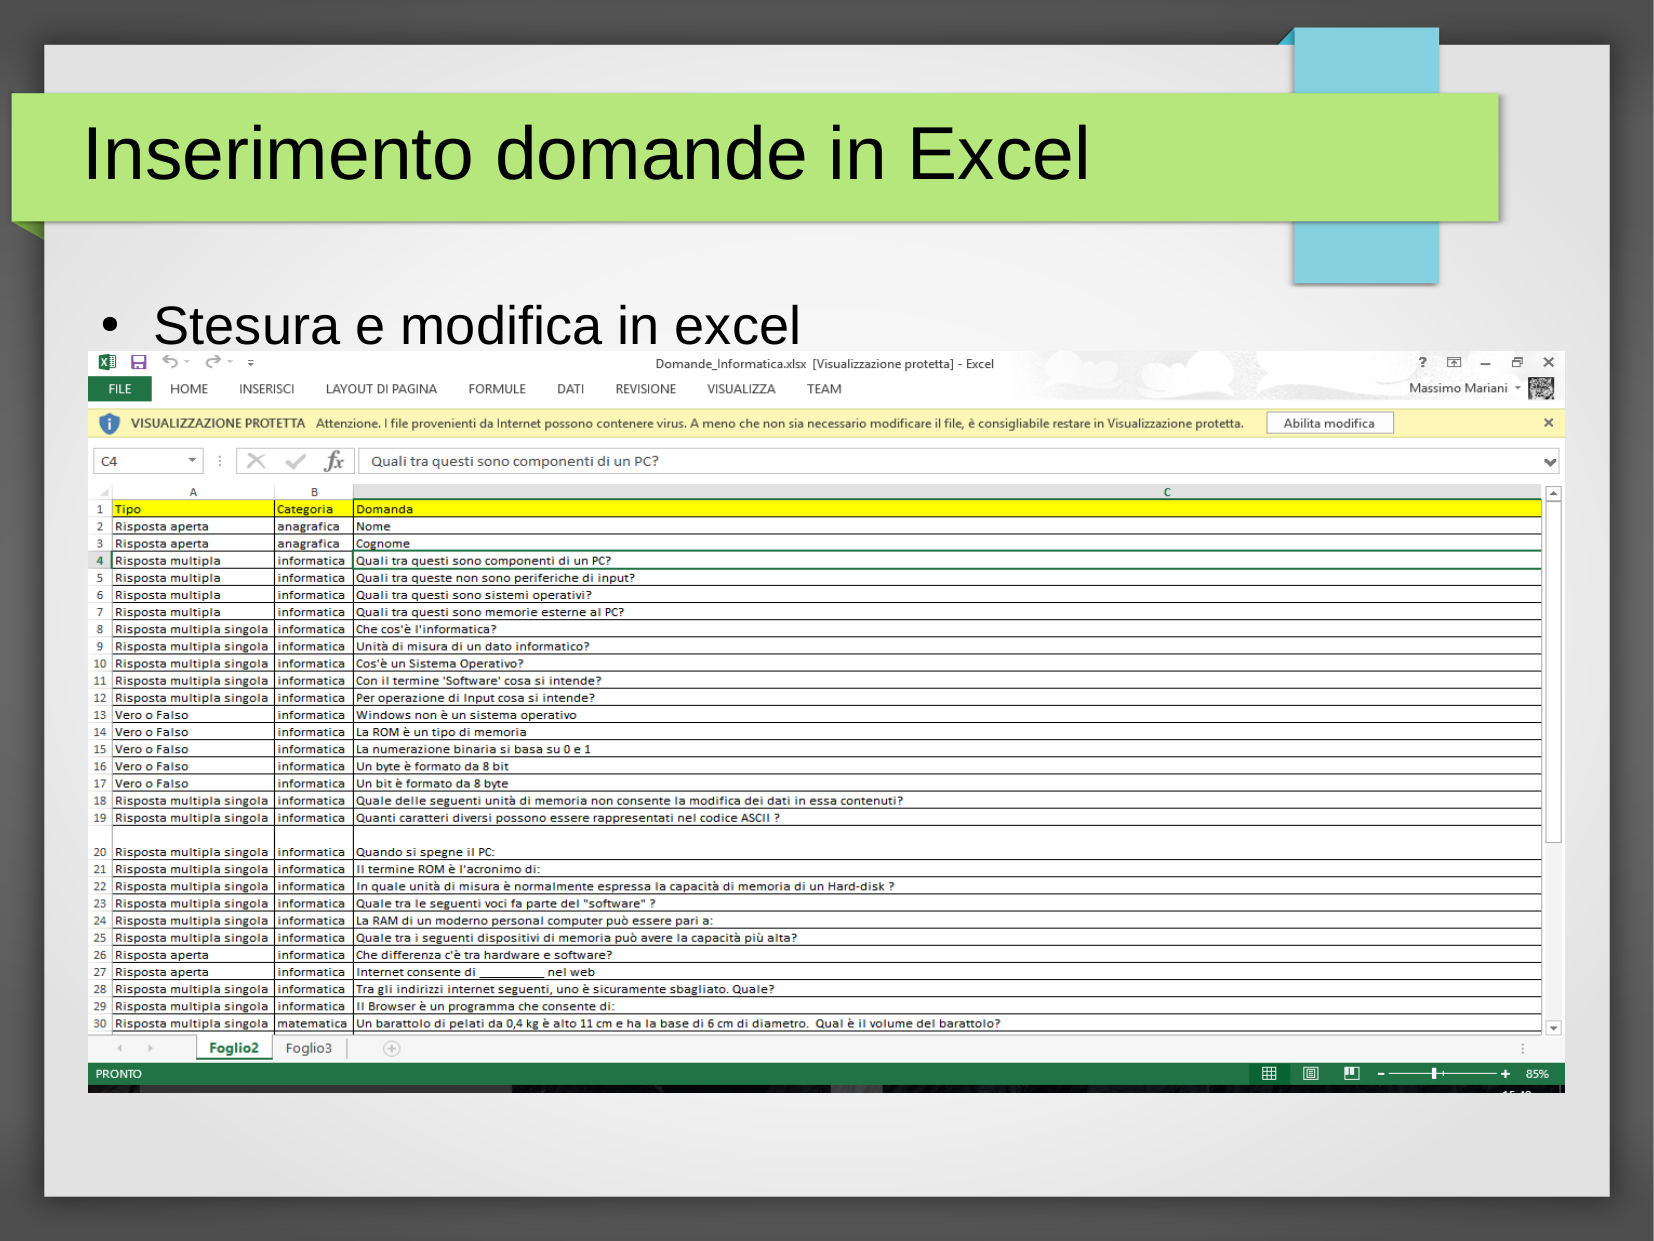

# Inserimento domande in Excel
Stesura e modifica in excel